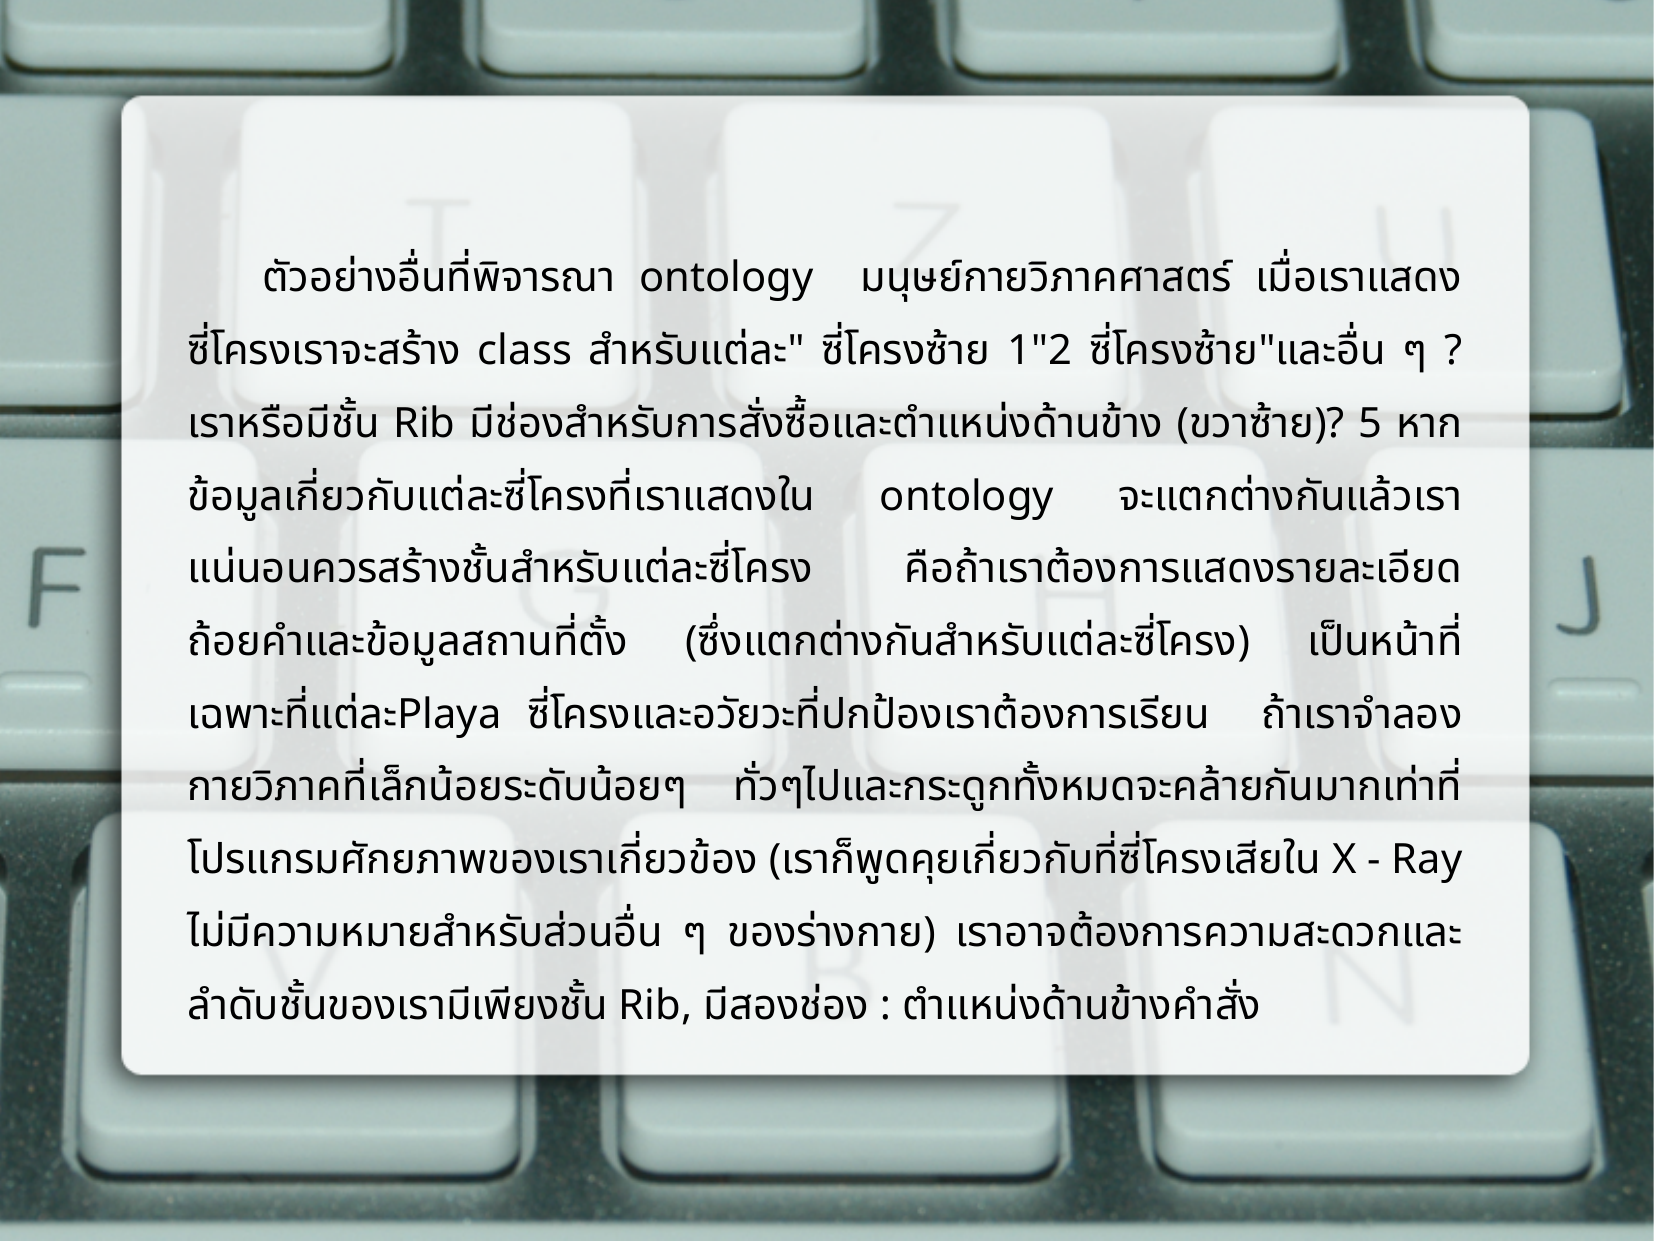

#
ตัวอย่างอื่นที่พิจารณา ontology มนุษย์กายวิภาคศาสตร์ เมื่อเราแสดงซี่โครงเราจะสร้าง class สำหรับแต่ละ" ซี่โครงซ้าย 1"2 ซี่โครงซ้าย"และอื่น ๆ ? เราหรือมีชั้น Rib มีช่องสำหรับการสั่งซื้อและตำแหน่งด้านข้าง (ขวาซ้าย)? 5 หากข้อมูลเกี่ยวกับแต่ละซี่โครงที่เราแสดงใน ontology จะแตกต่างกันแล้วเราแน่นอนควรสร้างชั้นสำหรับแต่ละซี่โครง คือถ้าเราต้องการแสดงรายละเอียดถ้อยคำและข้อมูลสถานที่ตั้ง (ซึ่งแตกต่างกันสำหรับแต่ละซี่โครง) เป็นหน้าที่เฉพาะที่แต่ละPlaya ซี่โครงและอวัยวะที่ปกป้องเราต้องการเรียน ถ้าเราจำลองกายวิภาคที่เล็กน้อยระดับน้อยๆ ทั่วๆไปและกระดูกทั้งหมดจะคล้ายกันมากเท่าที่โปรแกรมศักยภาพของเราเกี่ยวข้อง (เราก็พูดคุยเกี่ยวกับที่ซี่โครงเสียใน X - Ray ไม่มีความหมายสำหรับส่วนอื่น ๆ ของร่างกาย) เราอาจต้องการความสะดวกและลำดับชั้นของเรามีเพียงชั้น Rib, มีสองช่อง : ตำแหน่งด้านข้างคำสั่ง